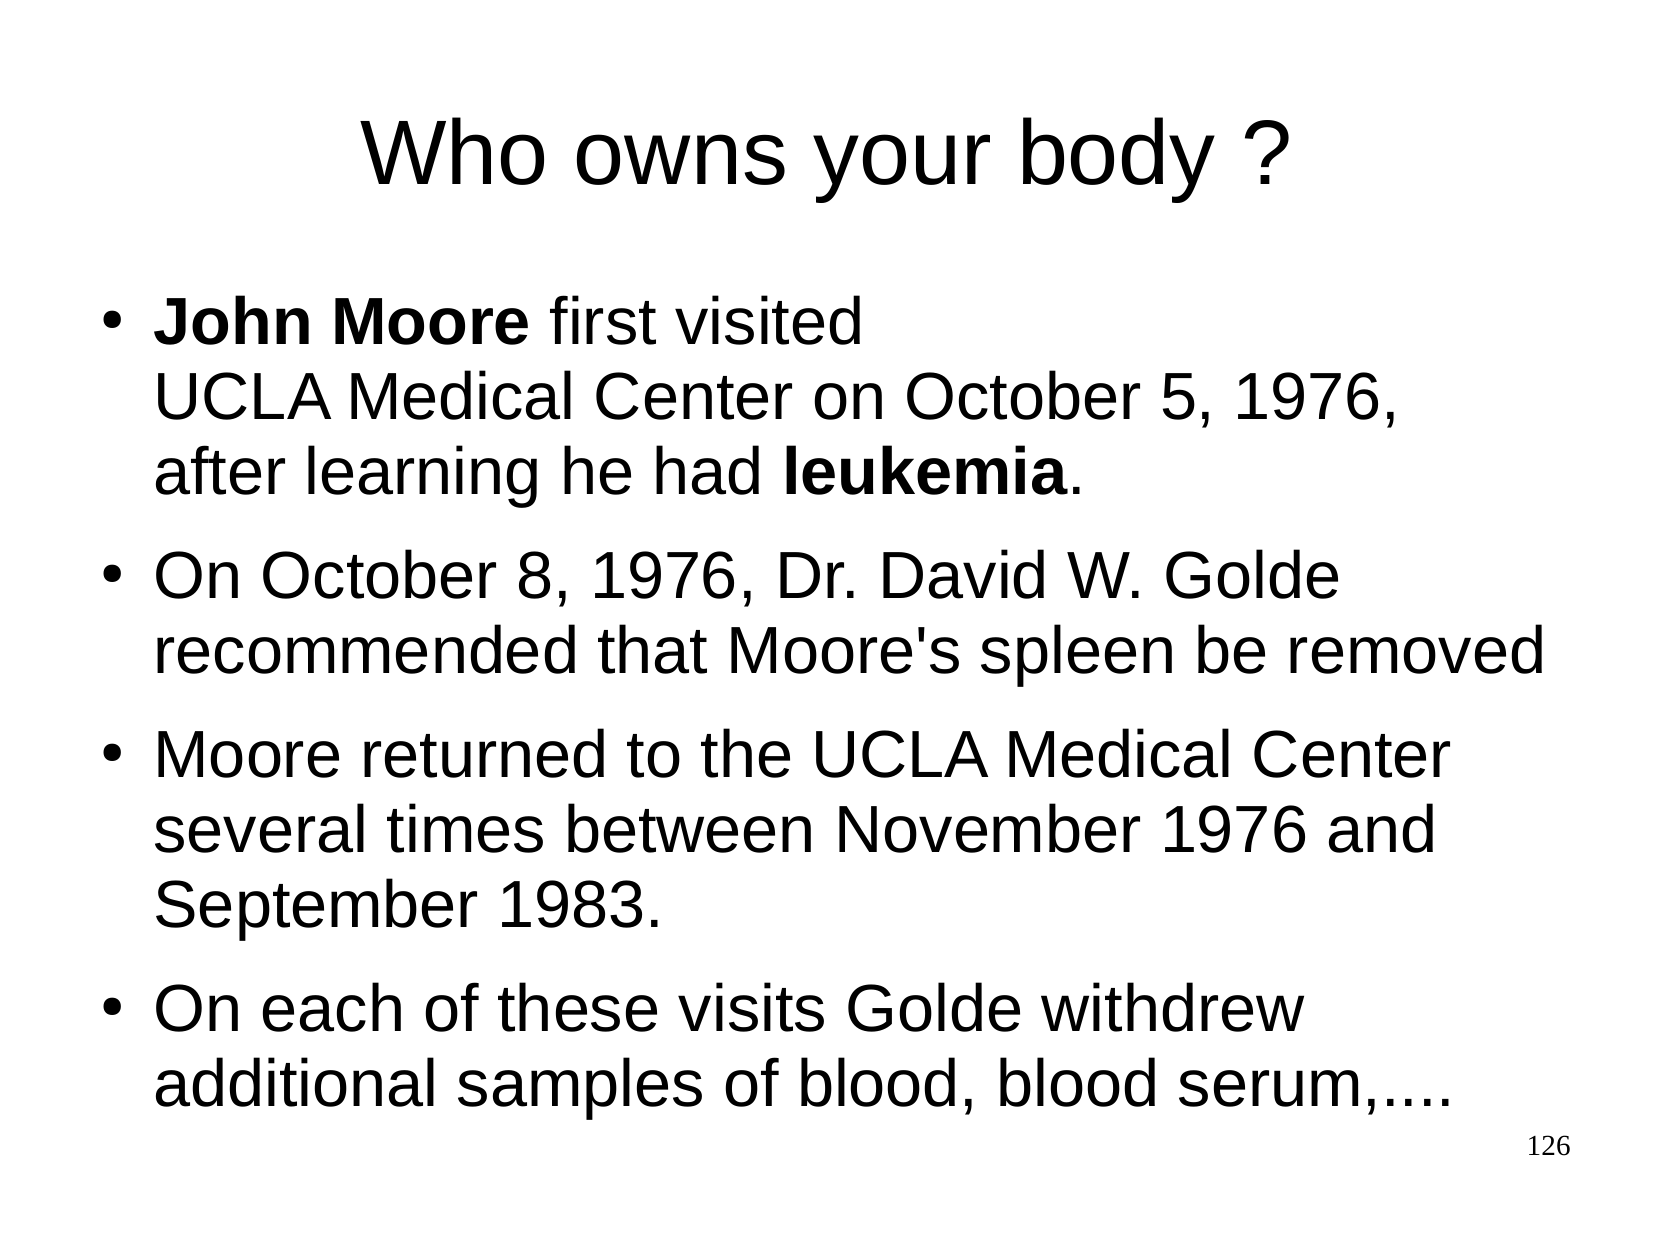

# Who owns your body ?
John Moore first visited
UCLA Medical Center on October 5, 1976,
after learning he had leukemia.
On October 8, 1976, Dr. David W. Golde recommended that Moore's spleen be removed
Moore returned to the UCLA Medical Center several times between November 1976 and September 1983.
On each of these visits Golde withdrew additional samples of blood, blood serum,....
126